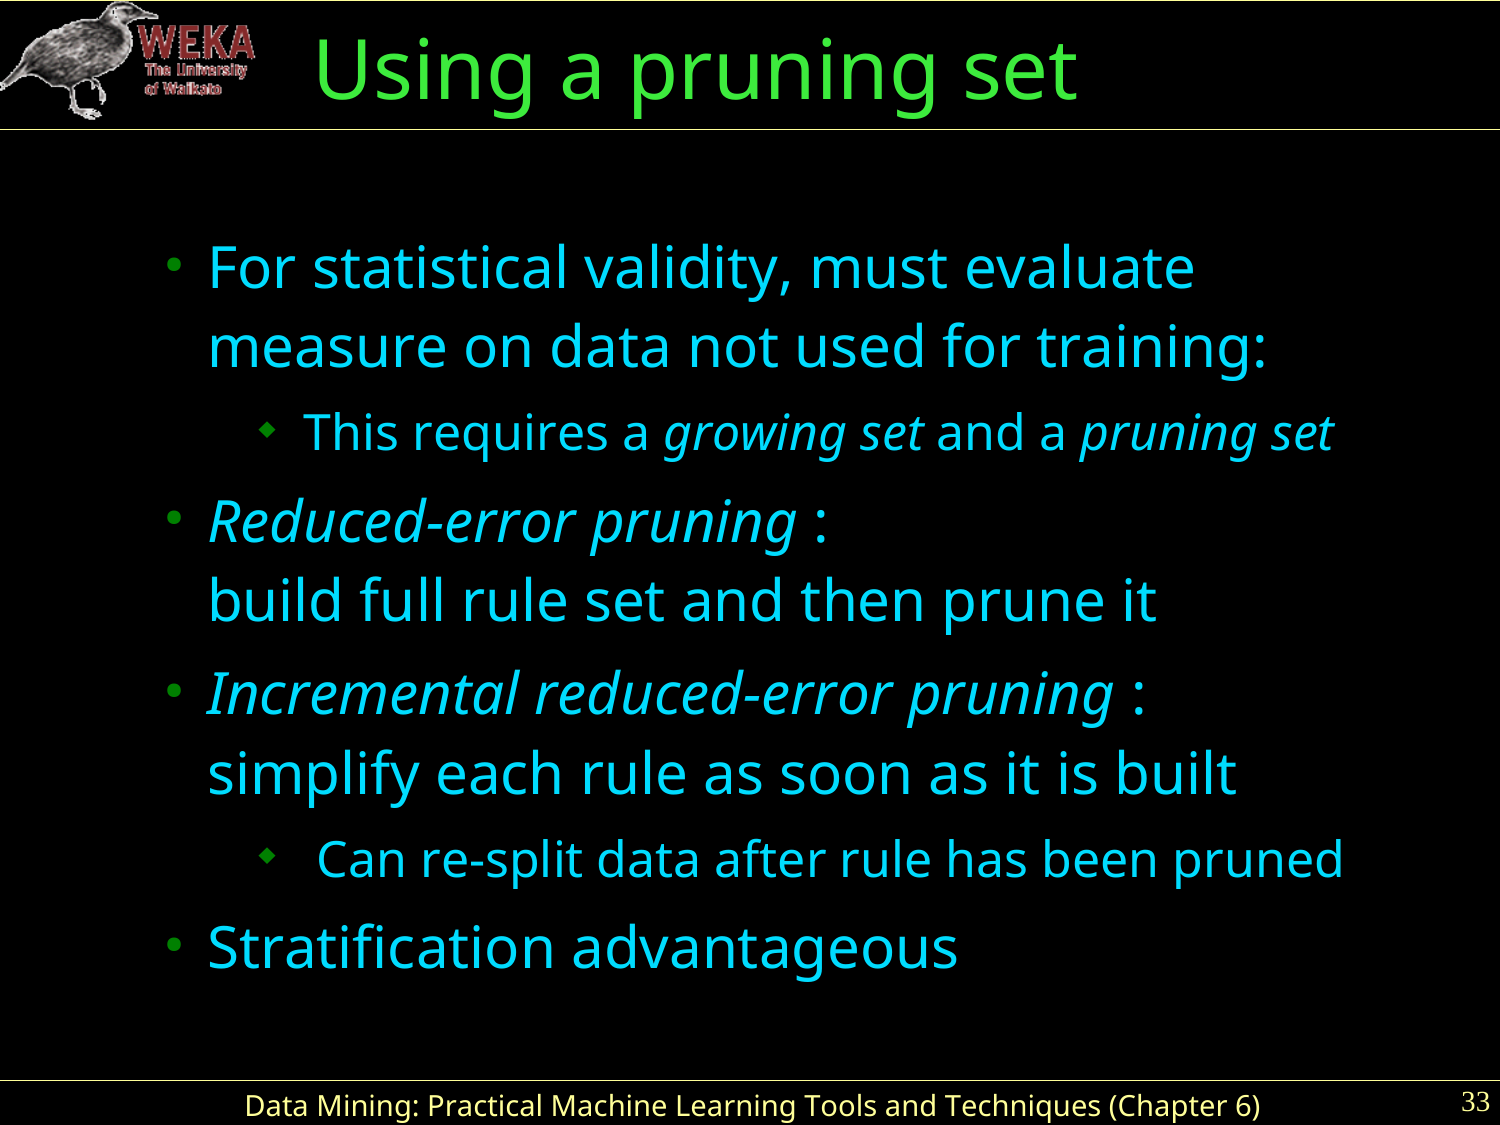

# Using a pruning set
For statistical validity, must evaluate measure on data not used for training:
This requires a growing set and a pruning set
Reduced-error pruning :
build full rule set and then prune it
Incremental reduced-error pruning : simplify each rule as soon as it is built
 Can re-split data after rule has been pruned
Stratification advantageous
Data Mining: Practical Machine Learning Tools and Techniques (Chapter 6)
33